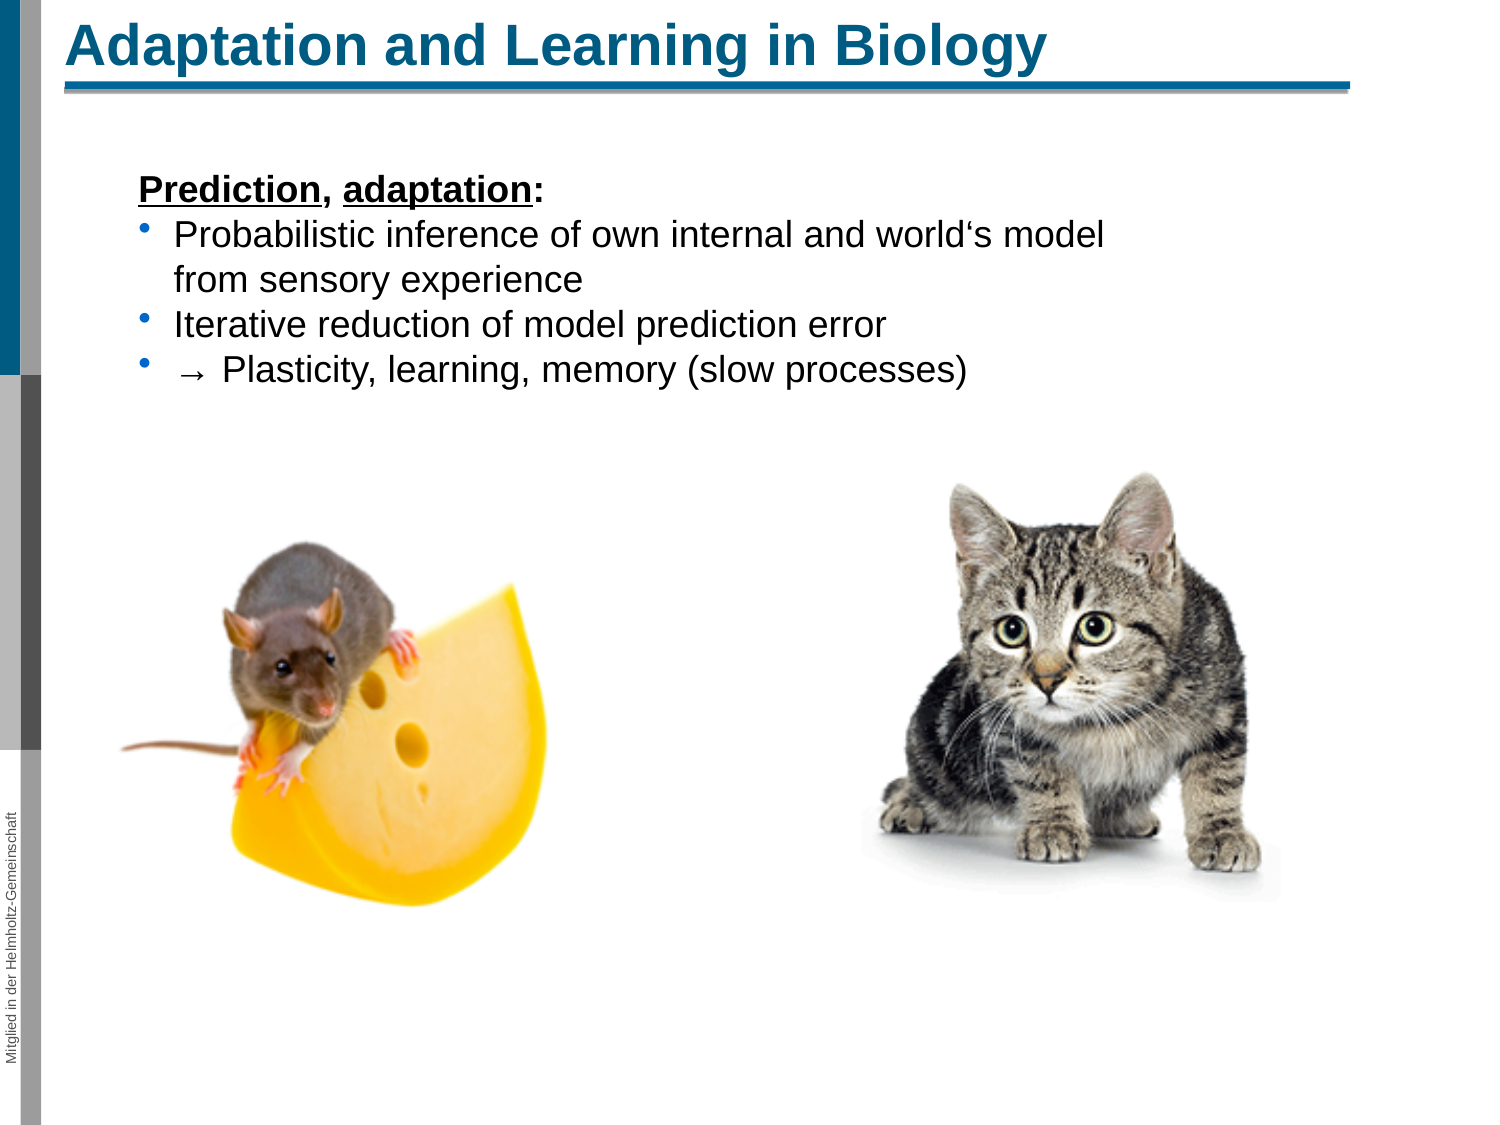

Adaptation and Learning in Biology
Prediction, adaptation:
Probabilistic inference of own internal and world‘s model
from sensory experience
Iterative reduction of model prediction error
→ Plasticity, learning, memory (slow processes)